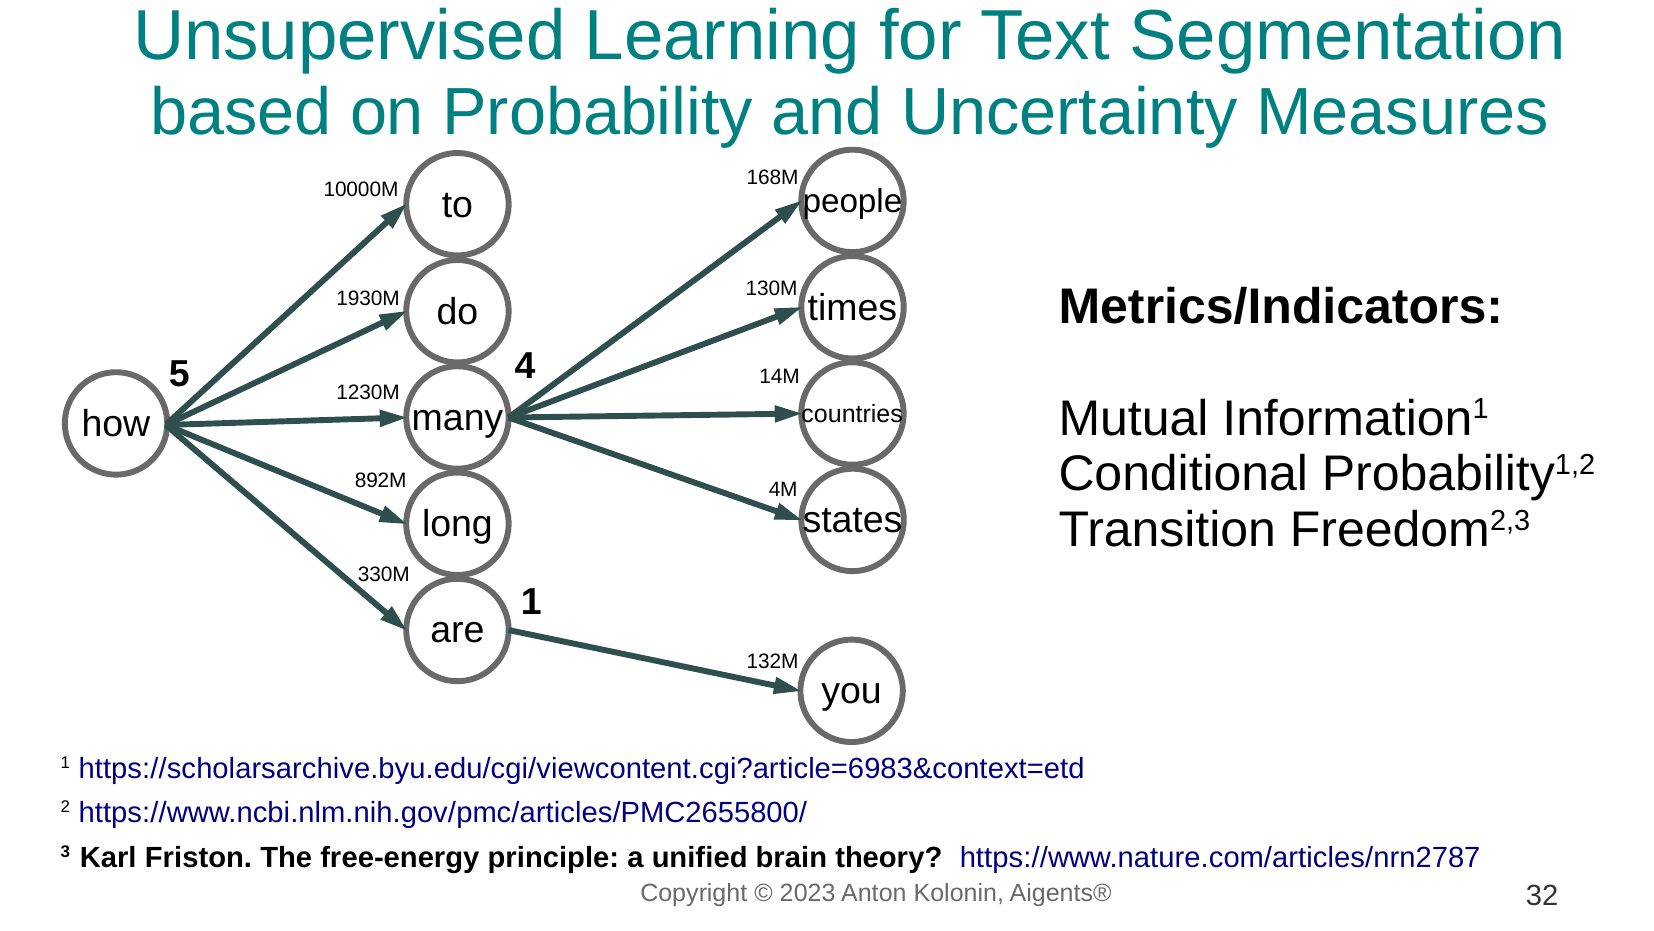

Unsupervised Learning for Text Segmentation
based on Probability and Uncertainty Measures
people
to
168M
10000M
times
do
130M
Metrics/Indicators:
Mutual Information1
Conditional Probability1,2
Transition Freedom2,3
1930M
4
5
14M
countries
many
how
1230M
892M
states
4M
long
330M
1
are
you
132M
1 https://scholarsarchive.byu.edu/cgi/viewcontent.cgi?article=6983&context=etd
2 https://www.ncbi.nlm.nih.gov/pmc/articles/PMC2655800/
3 Karl Friston. The free-energy principle: a unified brain theory? https://www.nature.com/articles/nrn2787
Copyright © 2023 Anton Kolonin, Aigents®
32